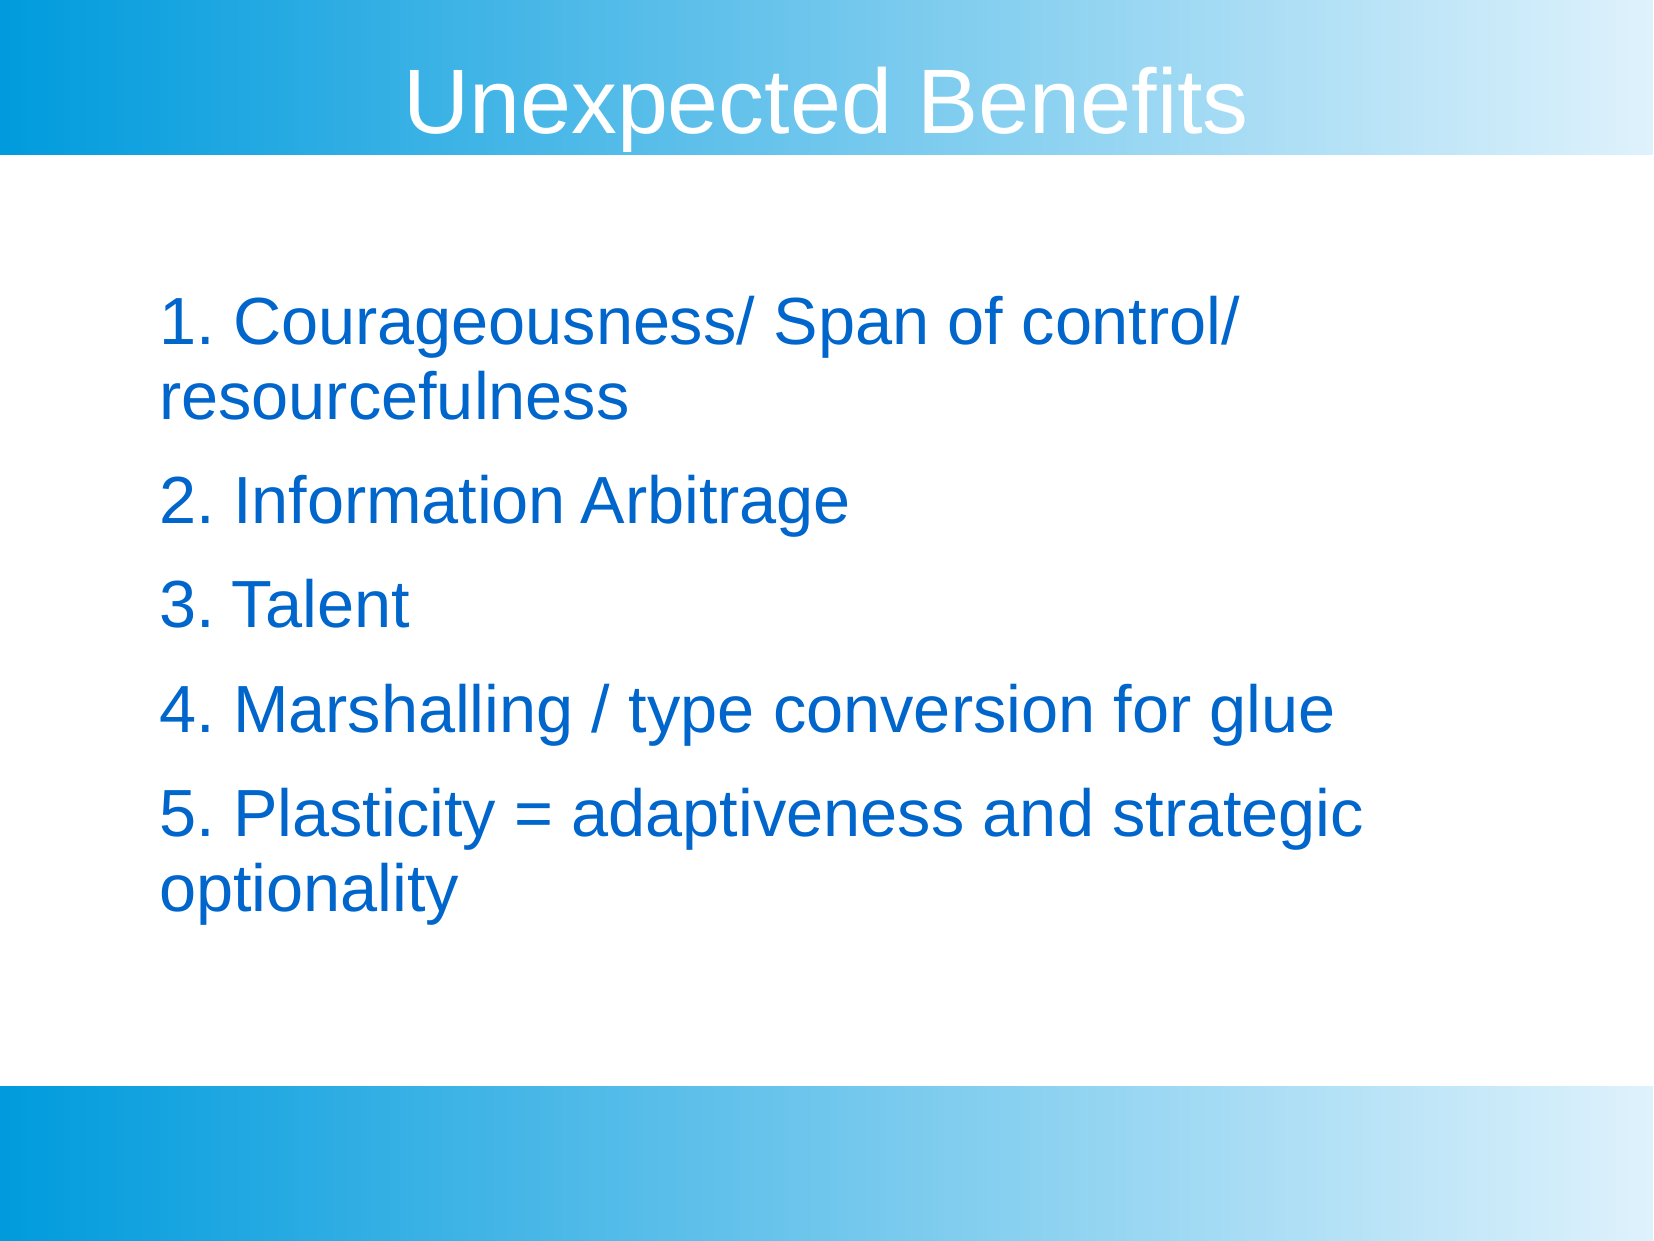

# Unexpected Benefits
1. Courageousness/ Span of control/ resourcefulness
2. Information Arbitrage
3. Talent
4. Marshalling / type conversion for glue
5. Plasticity = adaptiveness and strategic optionality